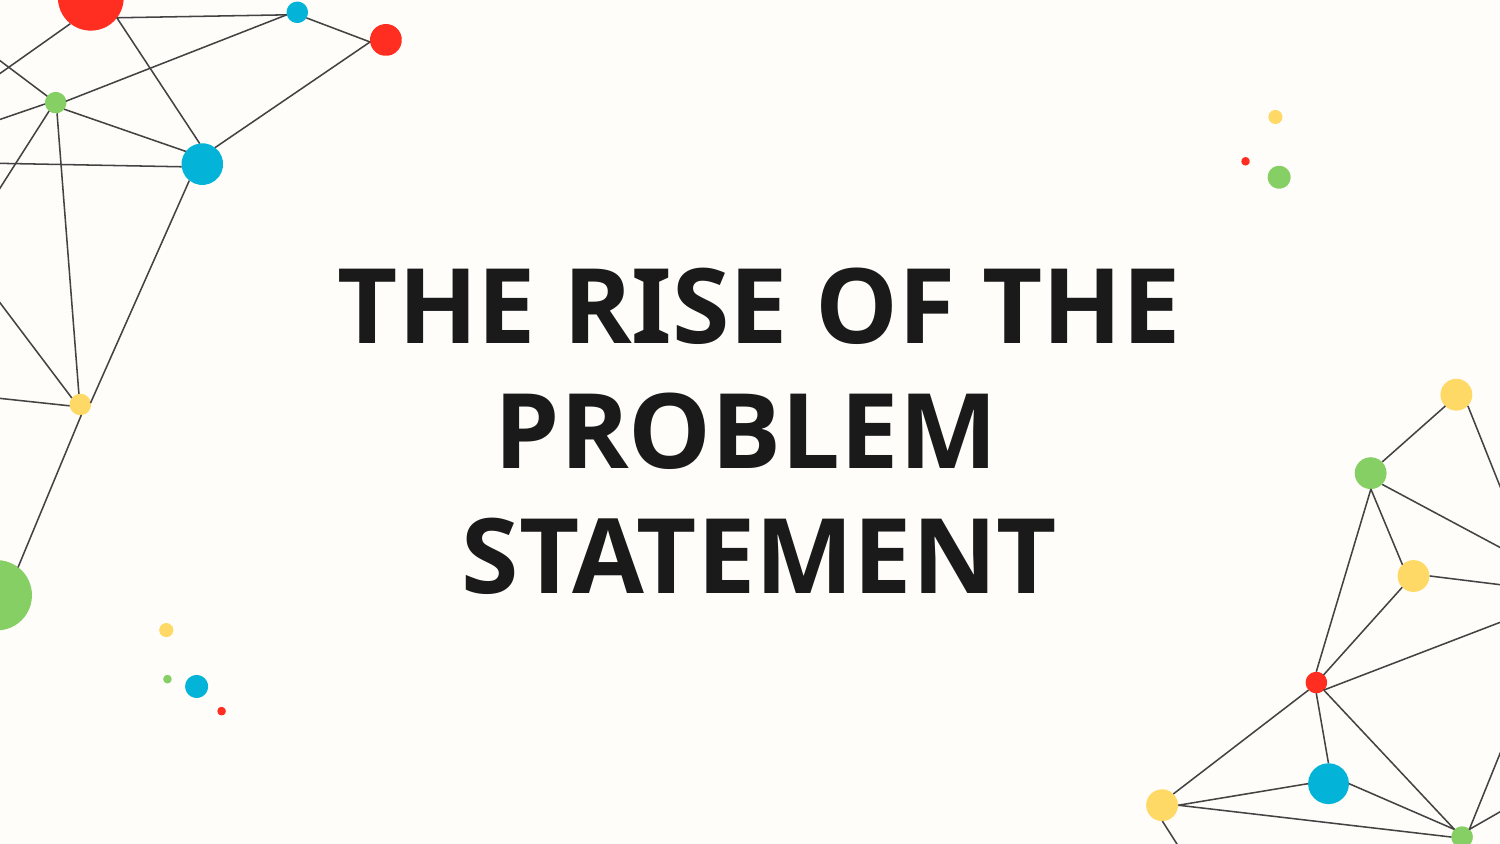

# THE RISE OF THE PROBLEM STATEMENT